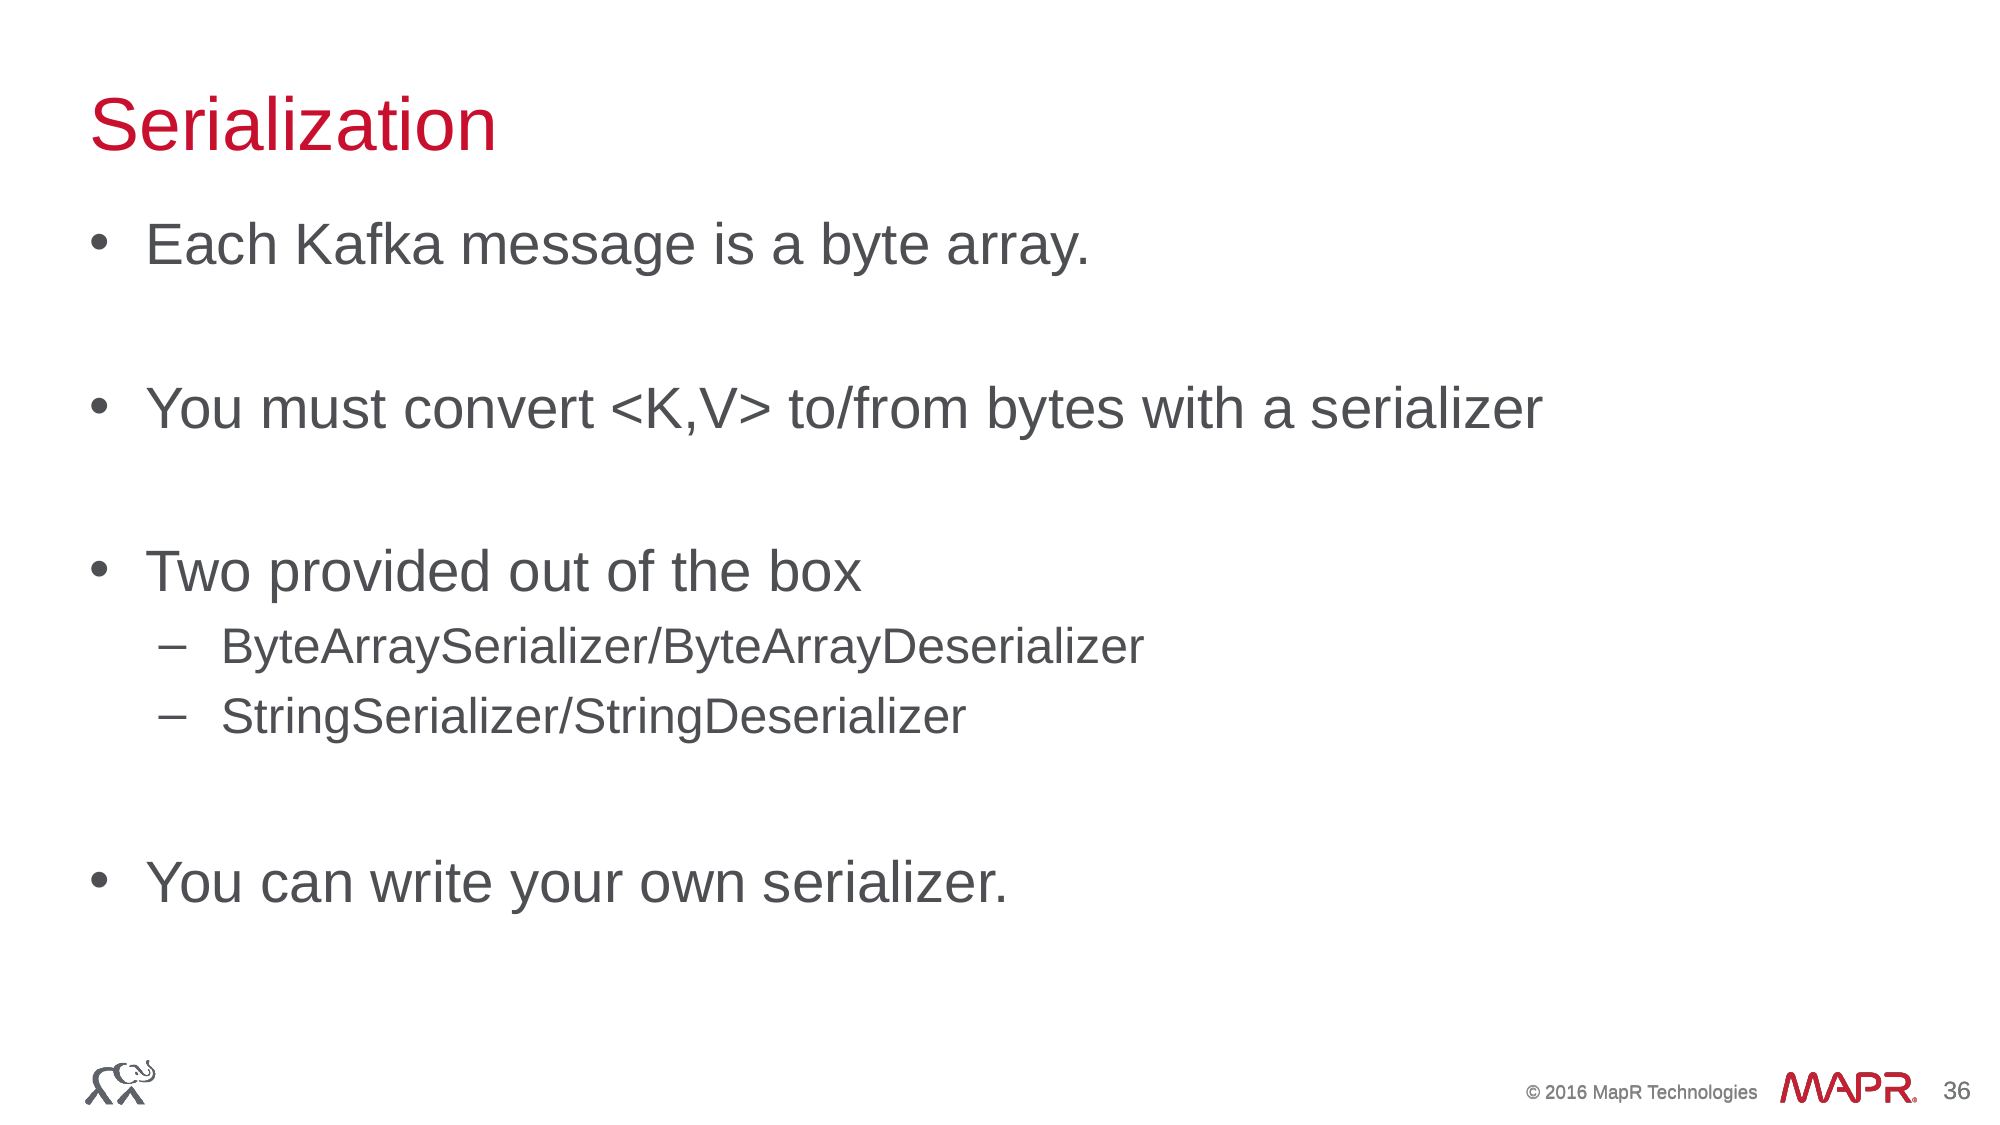

# Serialization
Each Kafka message is a byte array.
You must convert <K,V> to/from bytes with a serializer
Two provided out of the box
ByteArraySerializer/ByteArrayDeserializer
StringSerializer/StringDeserializer
You can write your own serializer.